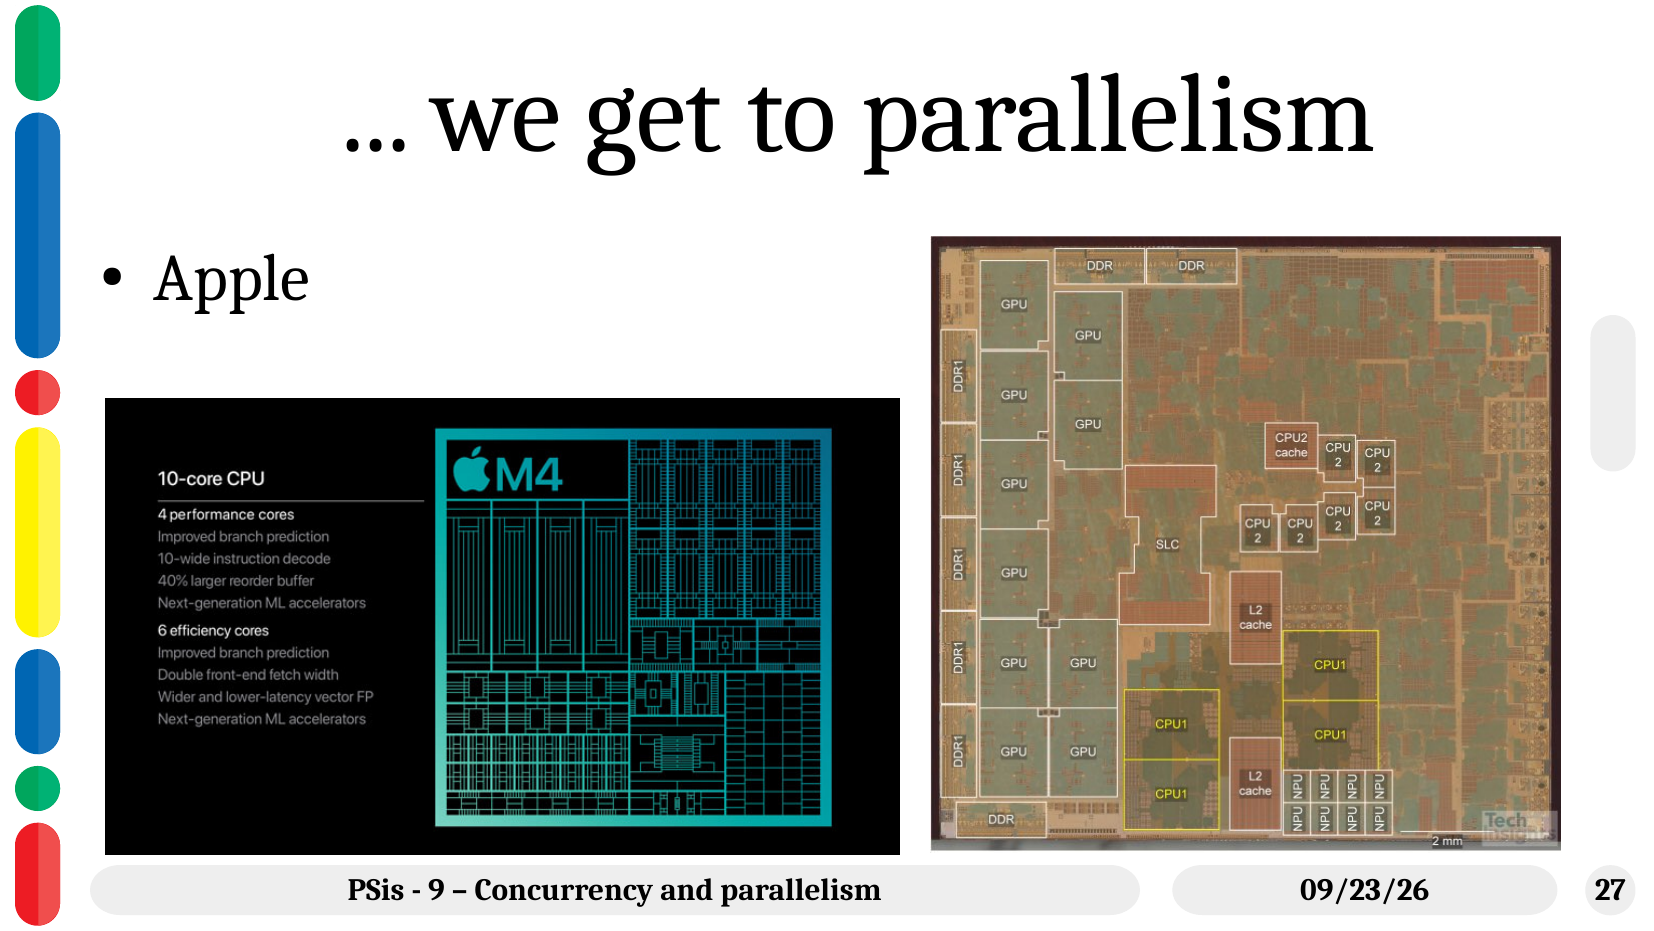

# ... we get to parallelism
Apple
PSis - 9 – Concurrency and parallelism
27